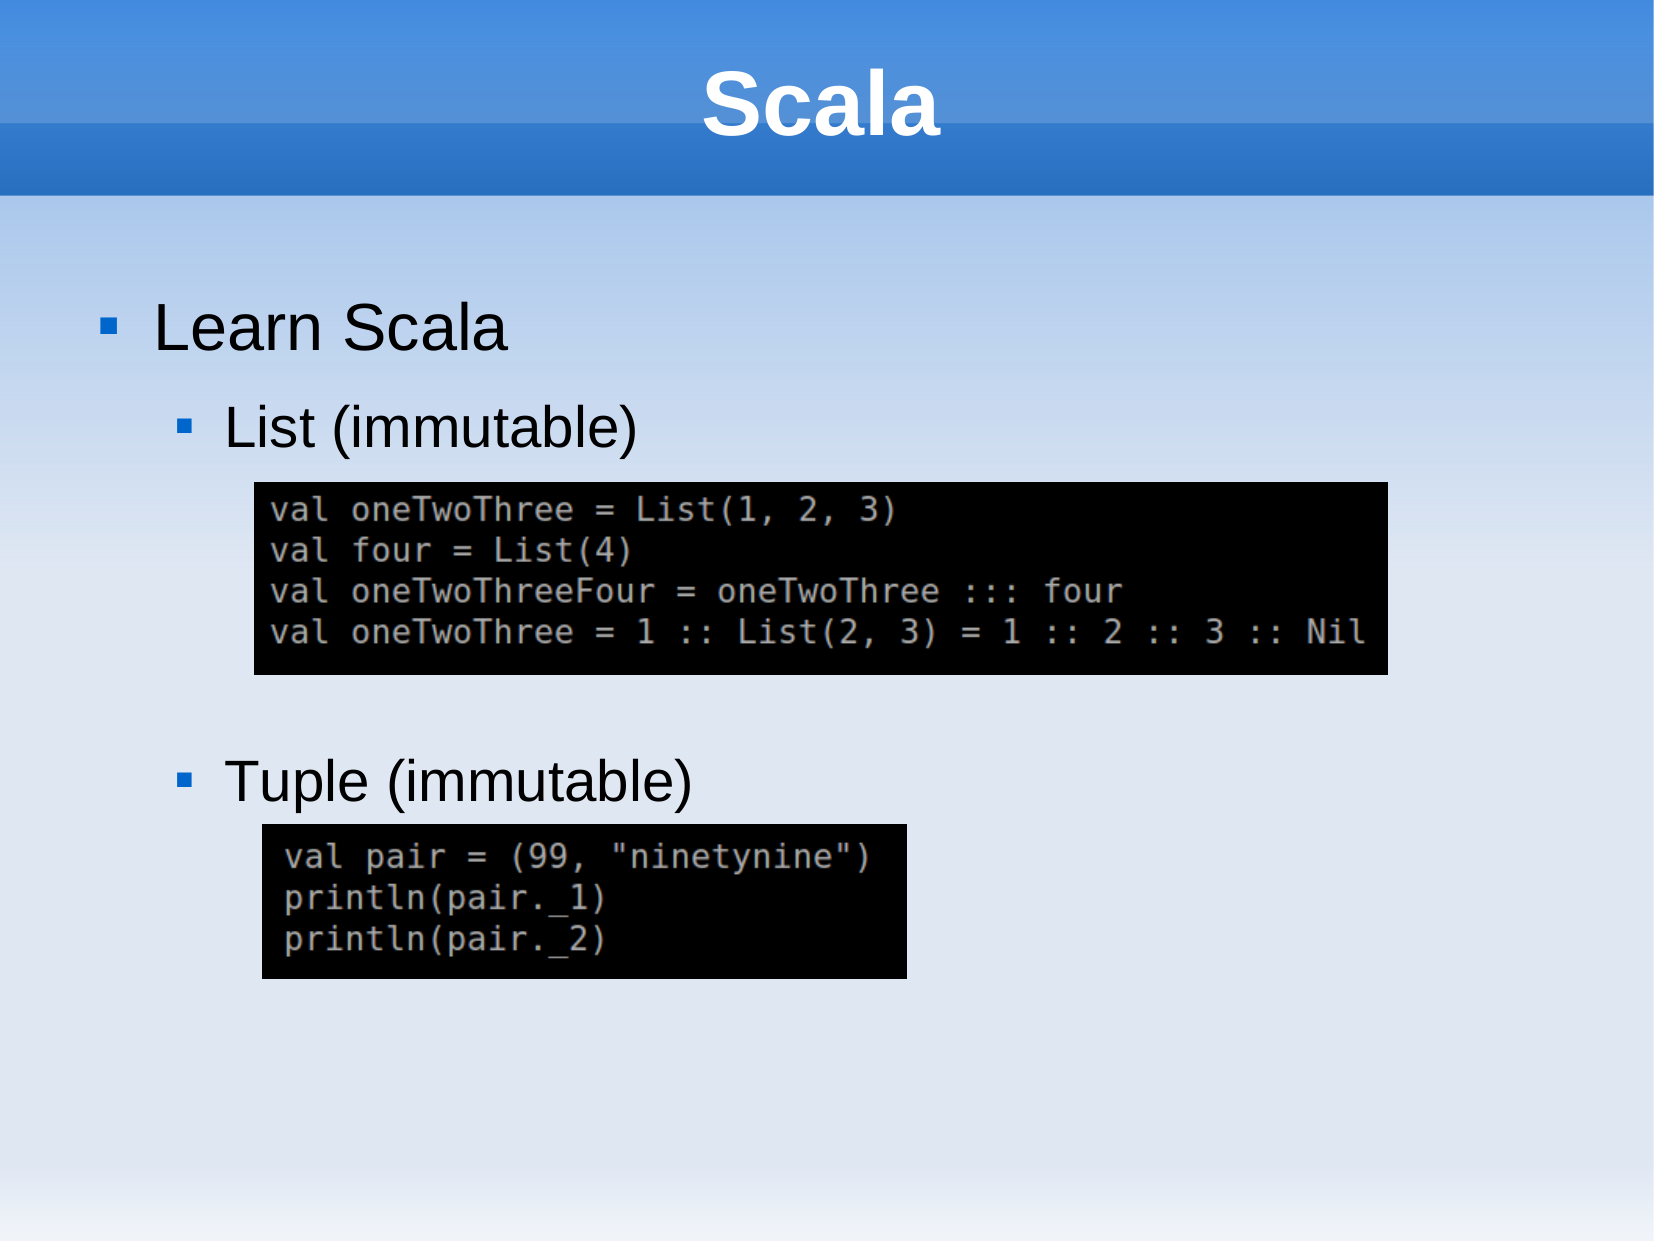

# Scala
Learn Scala
List (immutable)
Tuple (immutable)